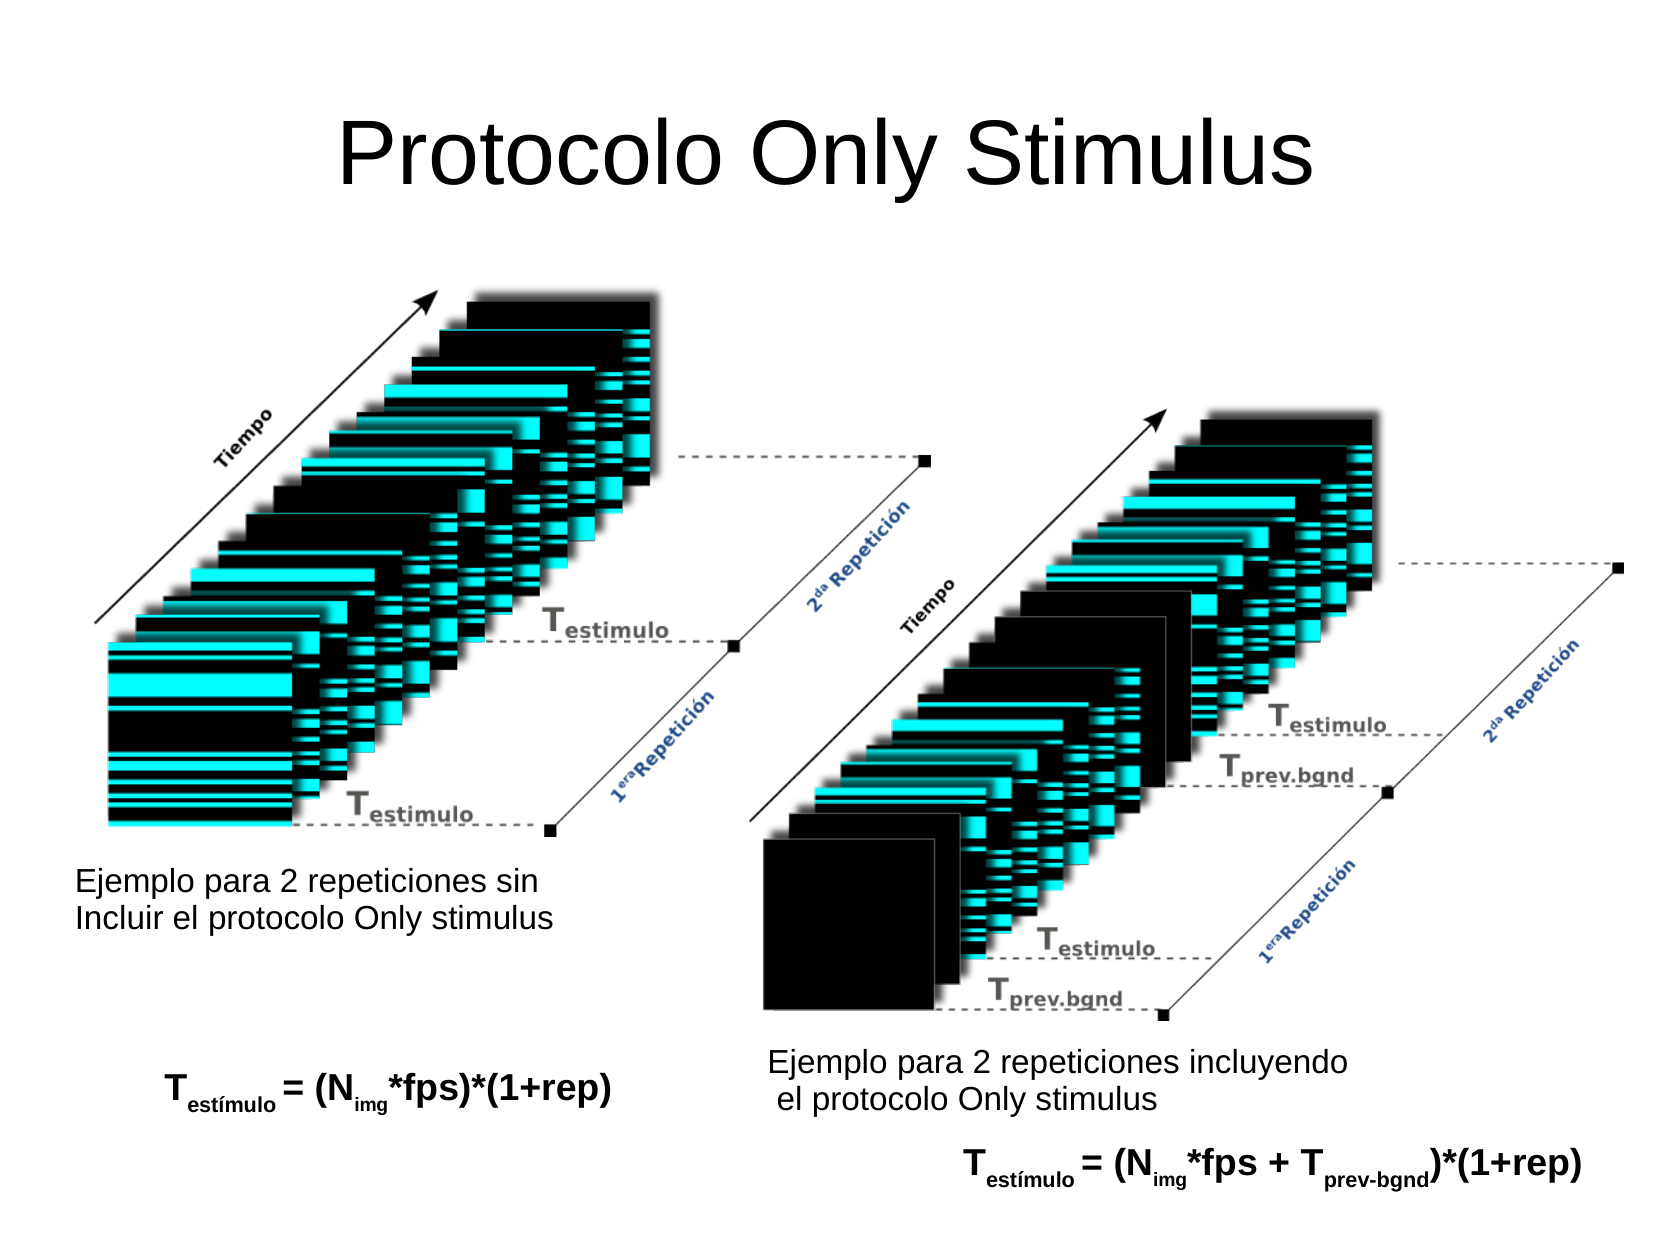

# Protocolo Only Stimulus
Ejemplo para 2 repeticiones sin
Incluir el protocolo Only stimulus
Ejemplo para 2 repeticiones incluyendo
 el protocolo Only stimulus
Testímulo = (Nimg*fps)*(1+rep)
Testímulo = (Nimg*fps + Tprev-bgnd)*(1+rep)